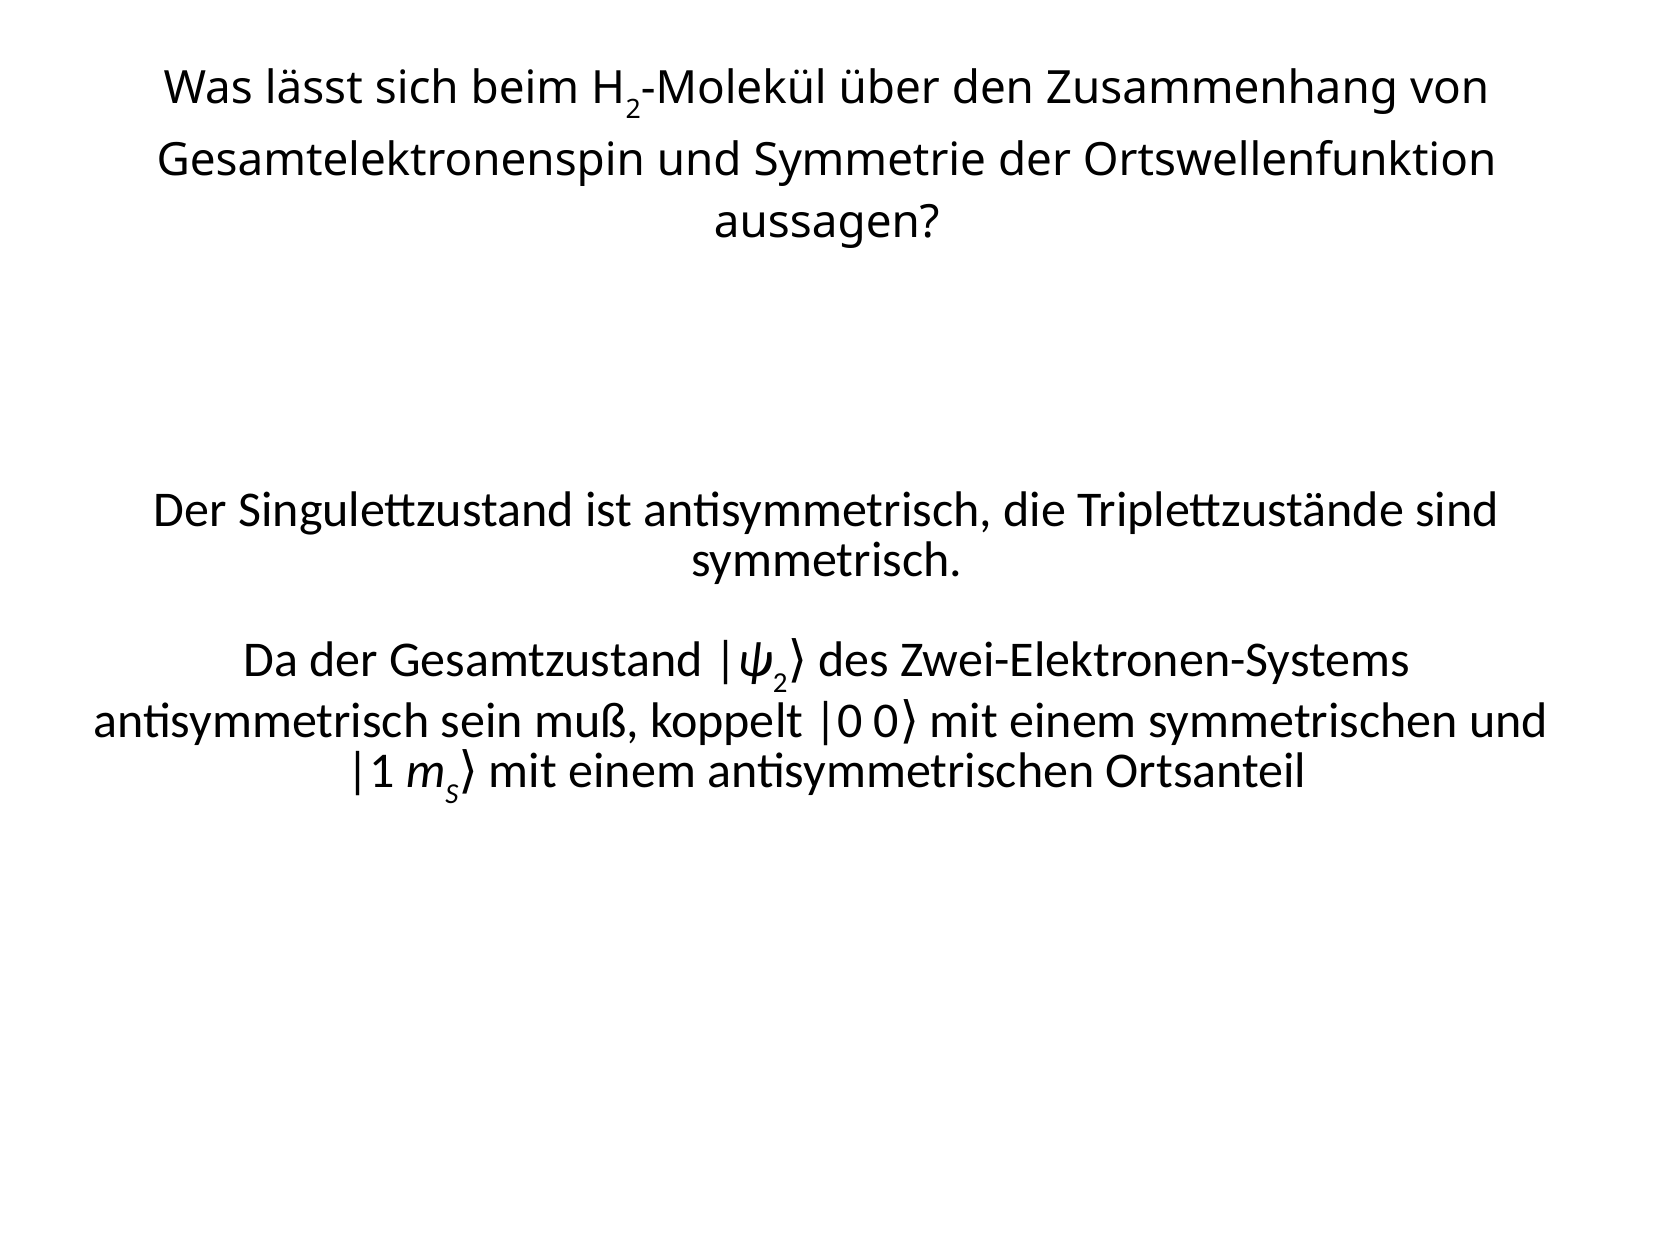

# Was lässt sich beim H2-Molekül über den Zusammenhang von Gesamtelektronenspin und Symmetrie der Ortswellenfunktion aussagen?
Der Singulettzustand ist antisymmetrisch, die Triplettzustände sind symmetrisch.
Da der Gesamtzustand |ψ2⟩ des Zwei-Elektronen-Systems antisymmetrisch sein muß, koppelt |0 0⟩ mit einem symmetrischen und
|1 mS⟩ mit einem antisymmetrischen Ortsanteil